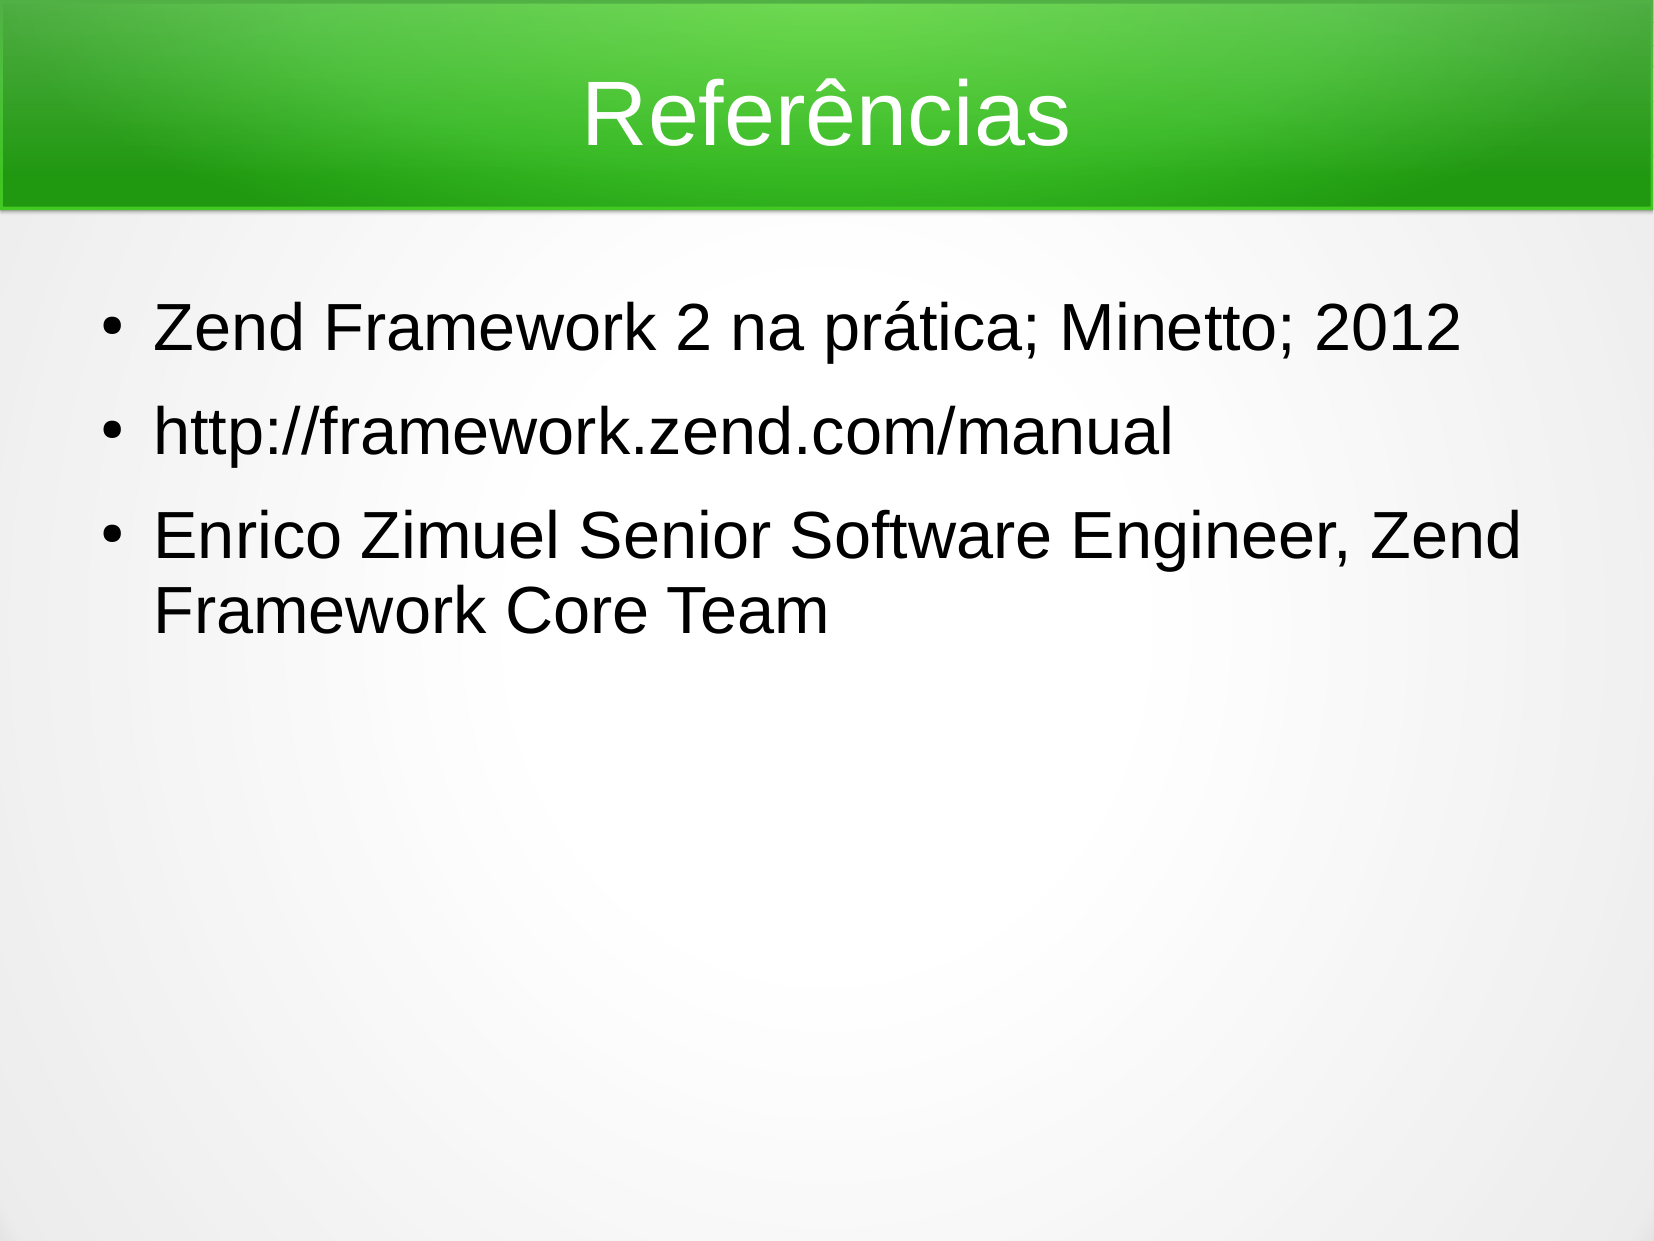

# Referências
Zend Framework 2 na prática; Minetto; 2012
http://framework.zend.com/manual
Enrico Zimuel Senior Software Engineer, Zend Framework Core Team